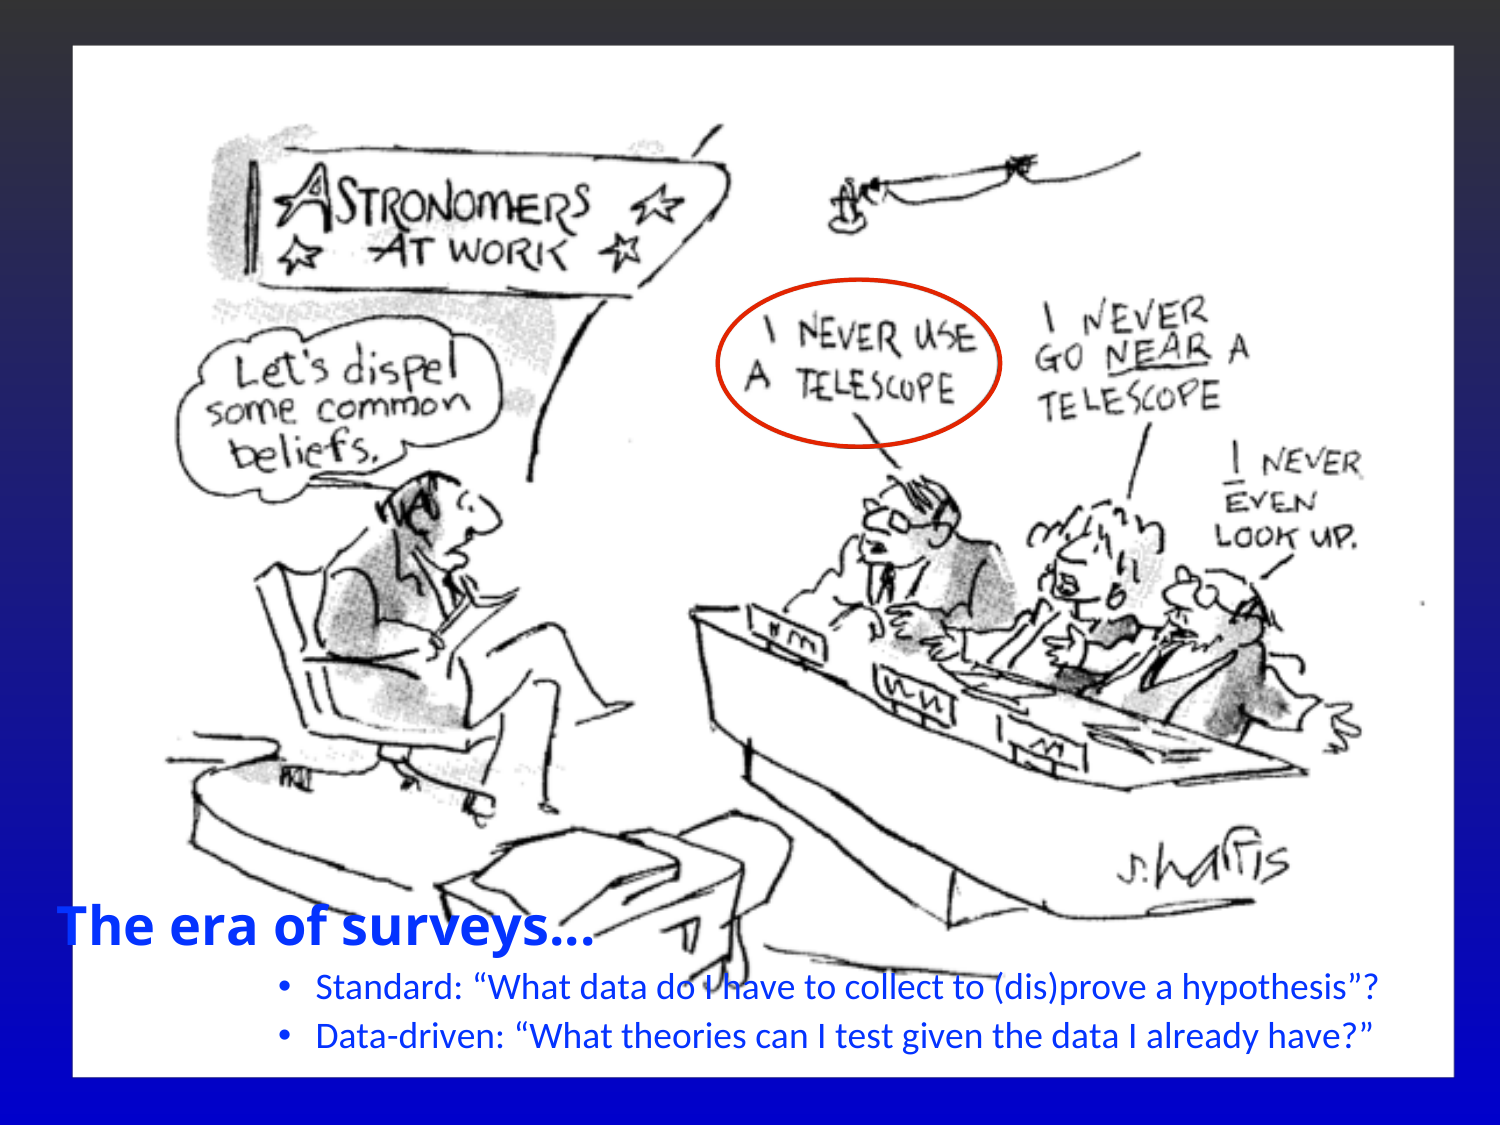

The era of surveys...
Standard: “What data do I have to collect to (dis)prove a hypothesis”?
Data-driven: “What theories can I test given the data I already have?”